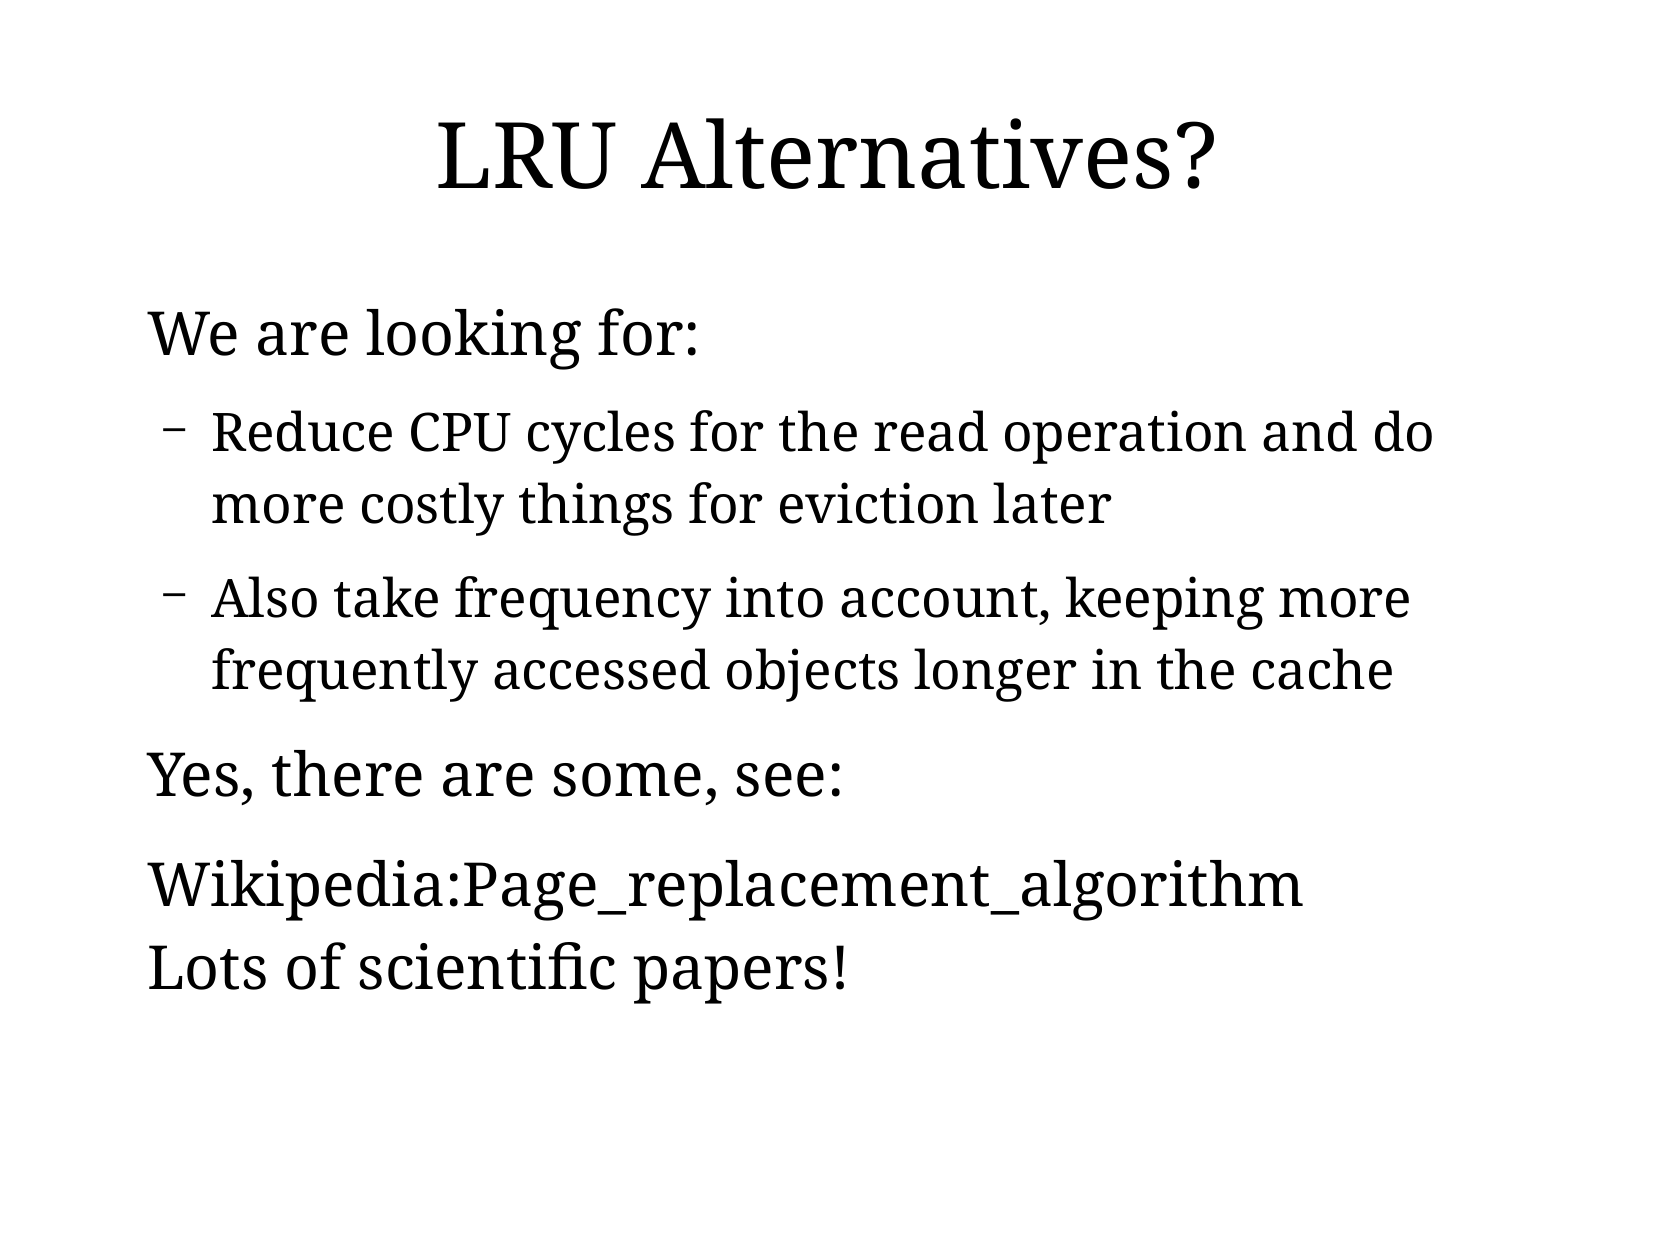

# LRU Alternatives?
We are looking for:
Reduce CPU cycles for the read operation and do more costly things for eviction later
Also take frequency into account, keeping more frequently accessed objects longer in the cache
Yes, there are some, see:
Wikipedia:Page_replacement_algorithm
Lots of scientific papers!